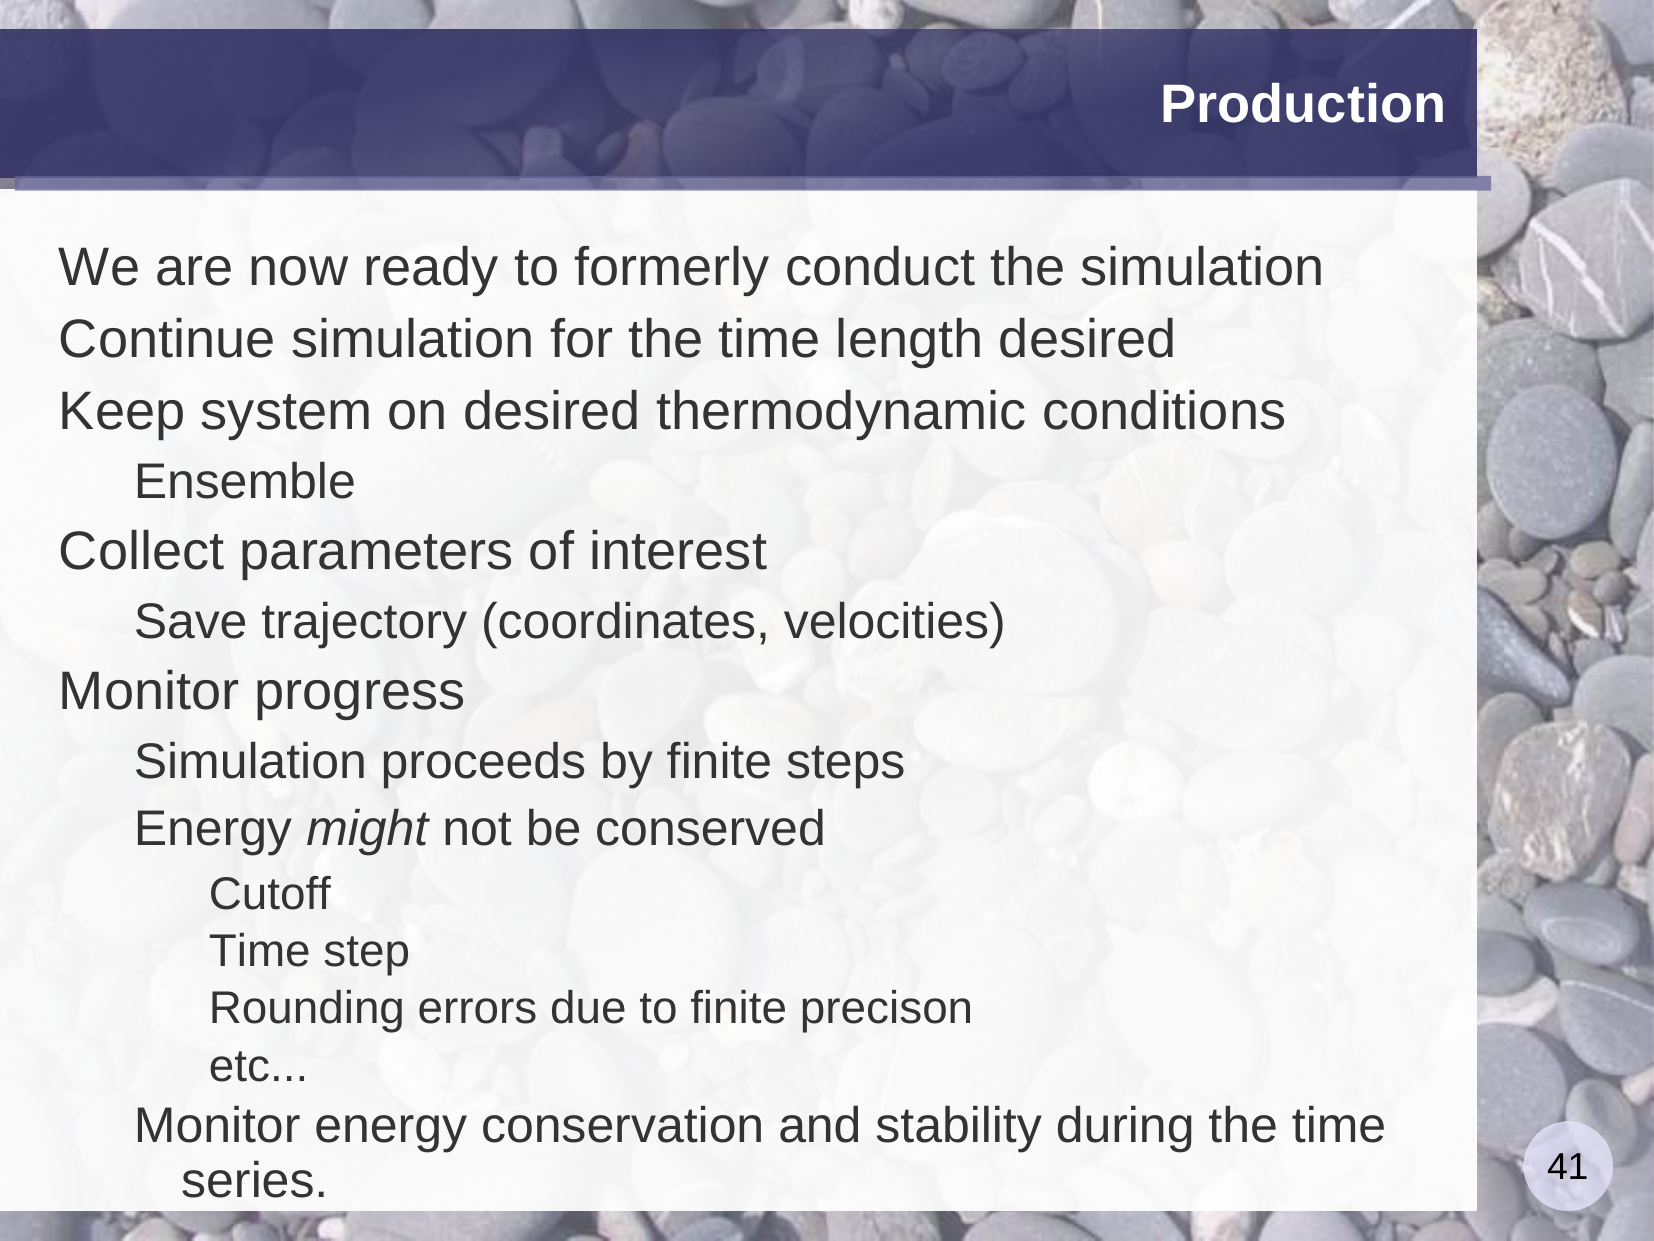

# Production
We are now ready to formerly conduct the simulation
Continue simulation for the time length desired
Keep system on desired thermodynamic conditions
Ensemble
Collect parameters of interest
Save trajectory (coordinates, velocities)
Monitor progress
Simulation proceeds by finite steps
Energy might not be conserved
Cutoff
Time step
Rounding errors due to finite precison
etc...
Monitor energy conservation and stability during the time series.